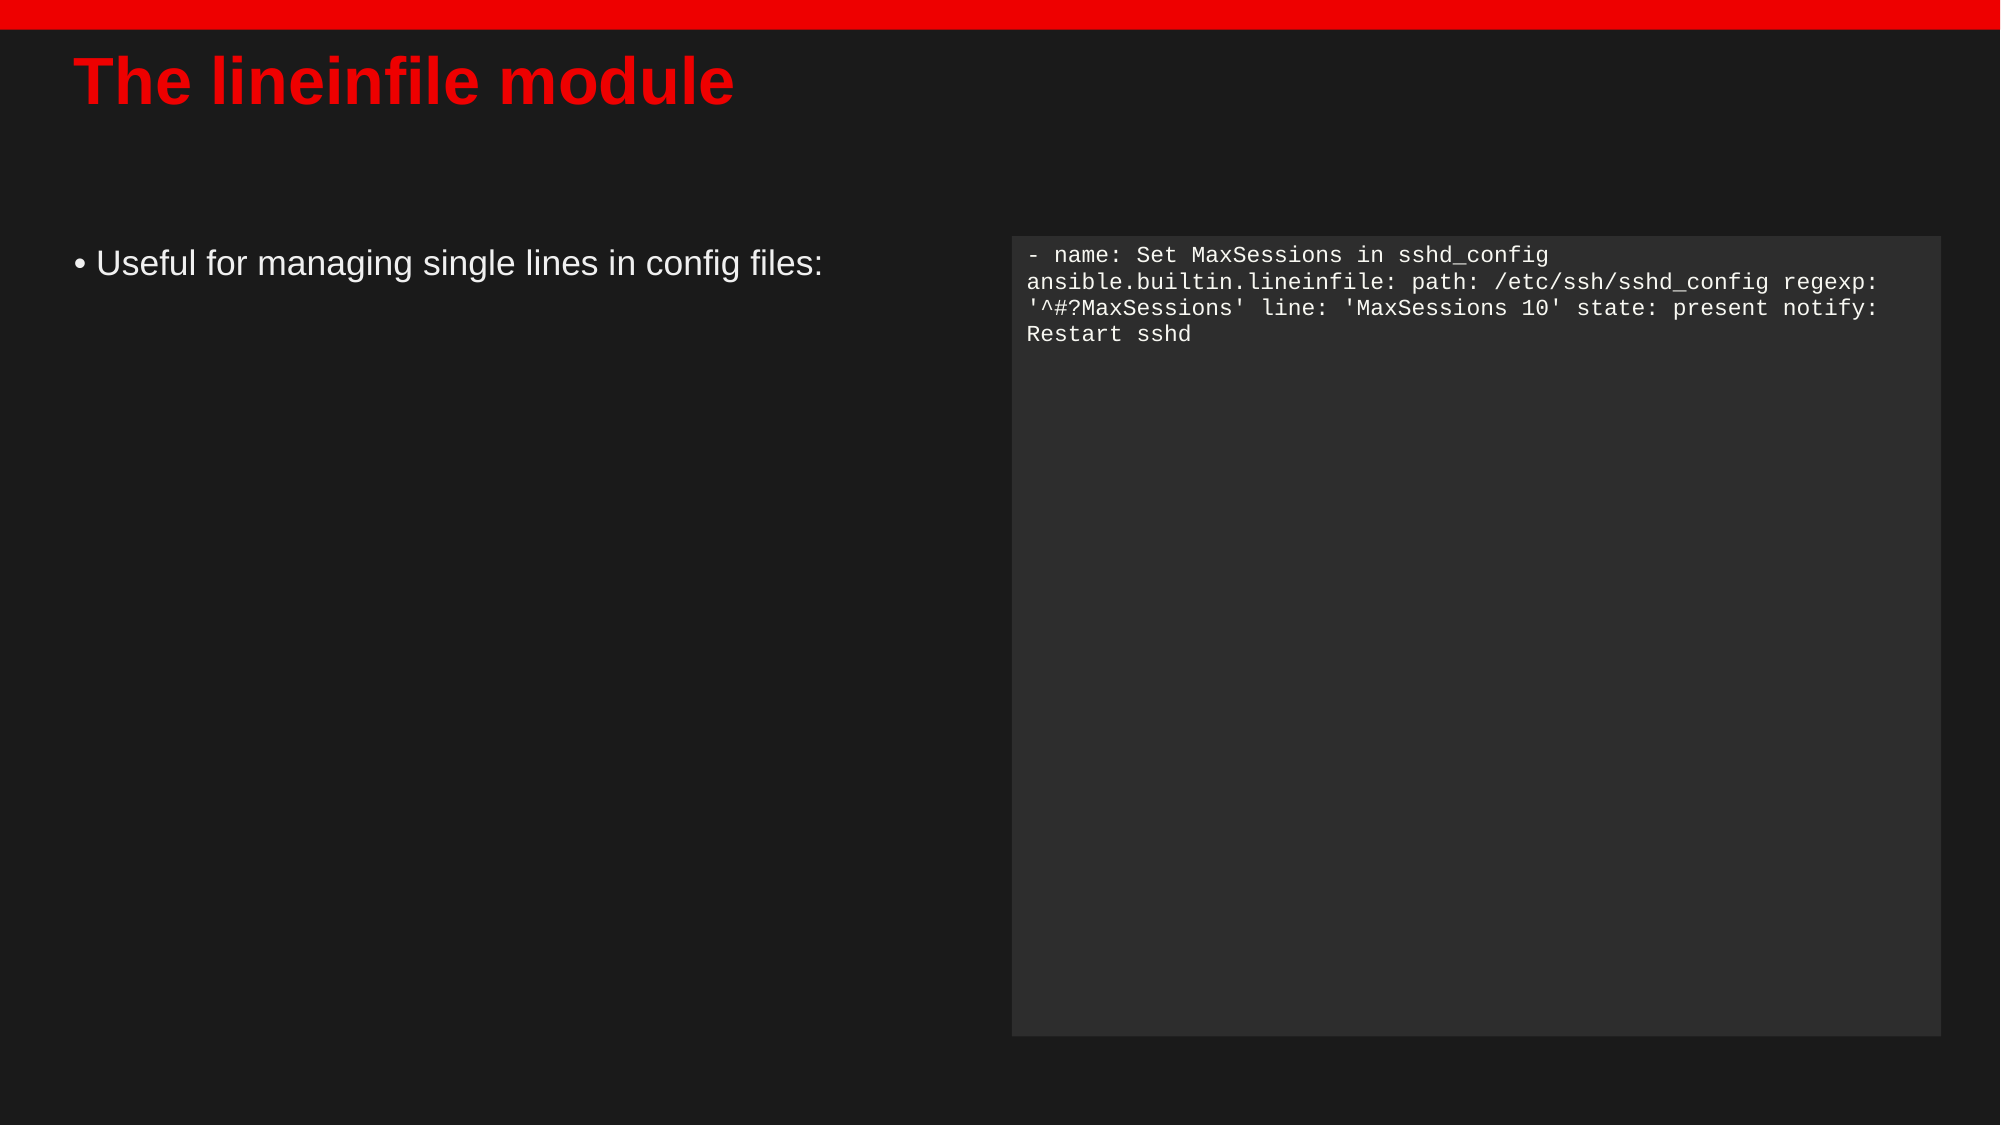

The lineinfile module
• Useful for managing single lines in config files:
- name: Set MaxSessions in sshd_config ansible.builtin.lineinfile: path: /etc/ssh/sshd_config regexp: '^#?MaxSessions' line: 'MaxSessions 10' state: present notify: Restart sshd